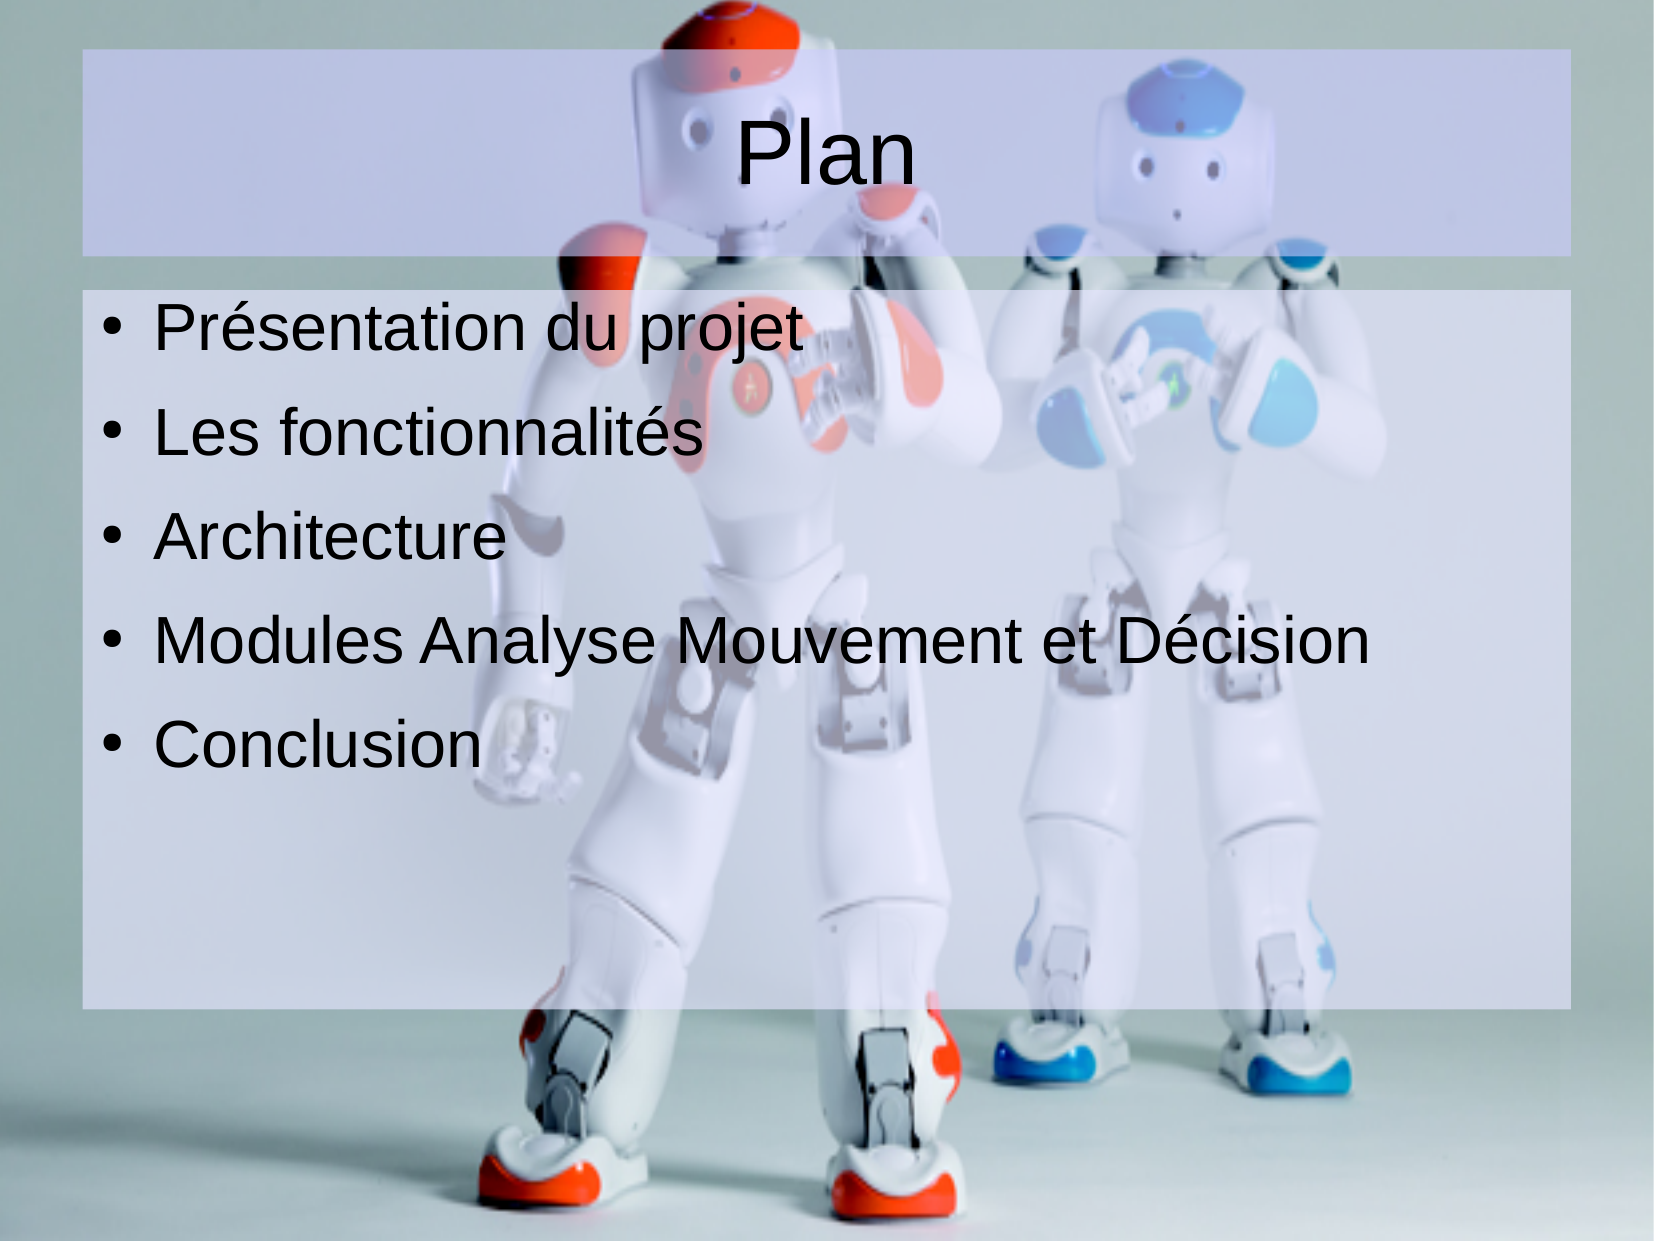

# Plan
Présentation du projet
Les fonctionnalités
Architecture
Modules Analyse Mouvement et Décision
Conclusion